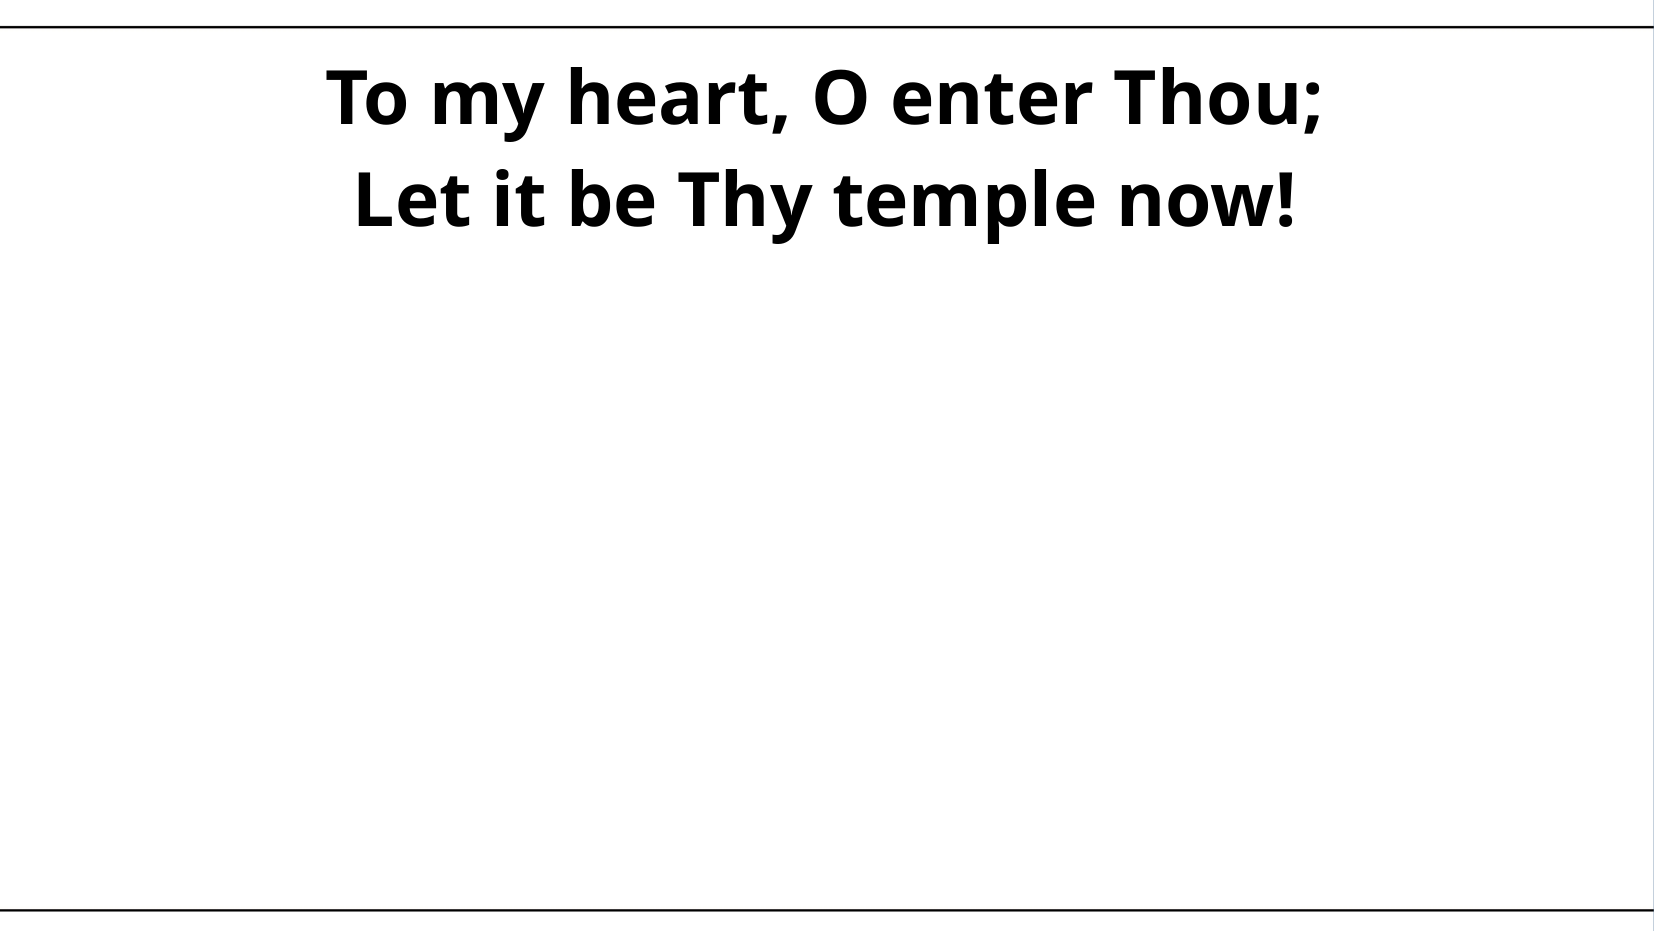

To my heart, O enter Thou;
Let it be Thy temple now!